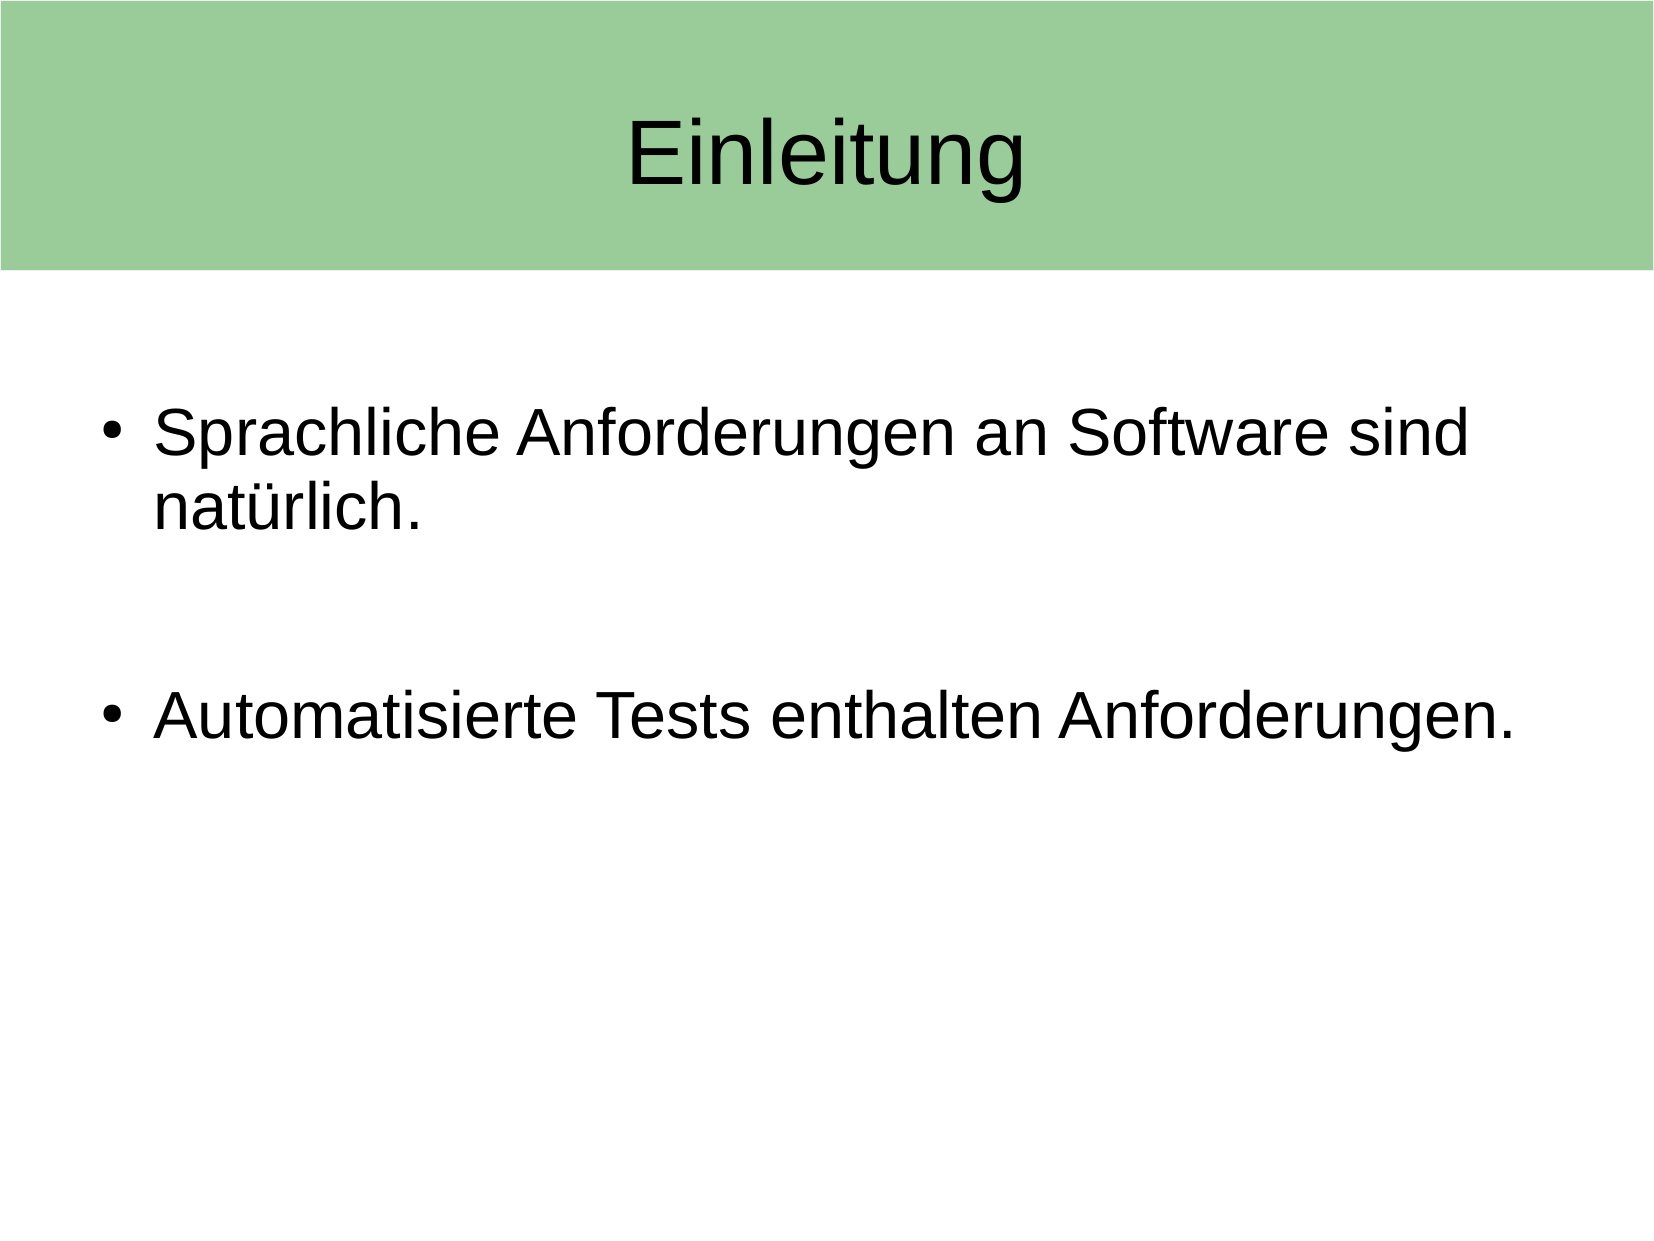

# Einleitung
Sprachliche Anforderungen an Software sind natürlich.
Automatisierte Tests enthalten Anforderungen.